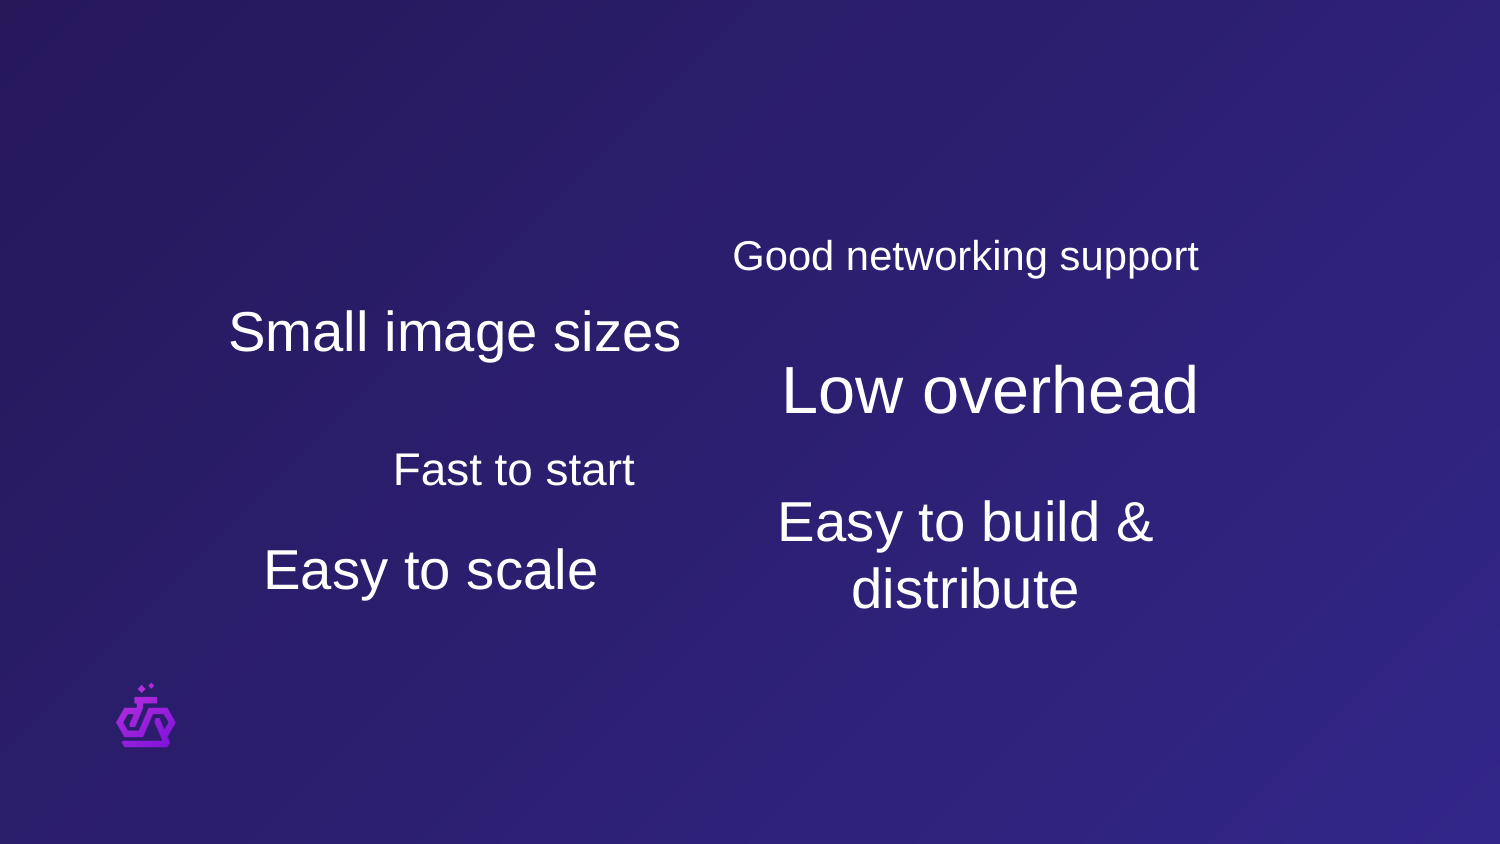

Good networking support
Small image sizes
Low overhead
Fast to start
Easy to build & distribute
Easy to scale